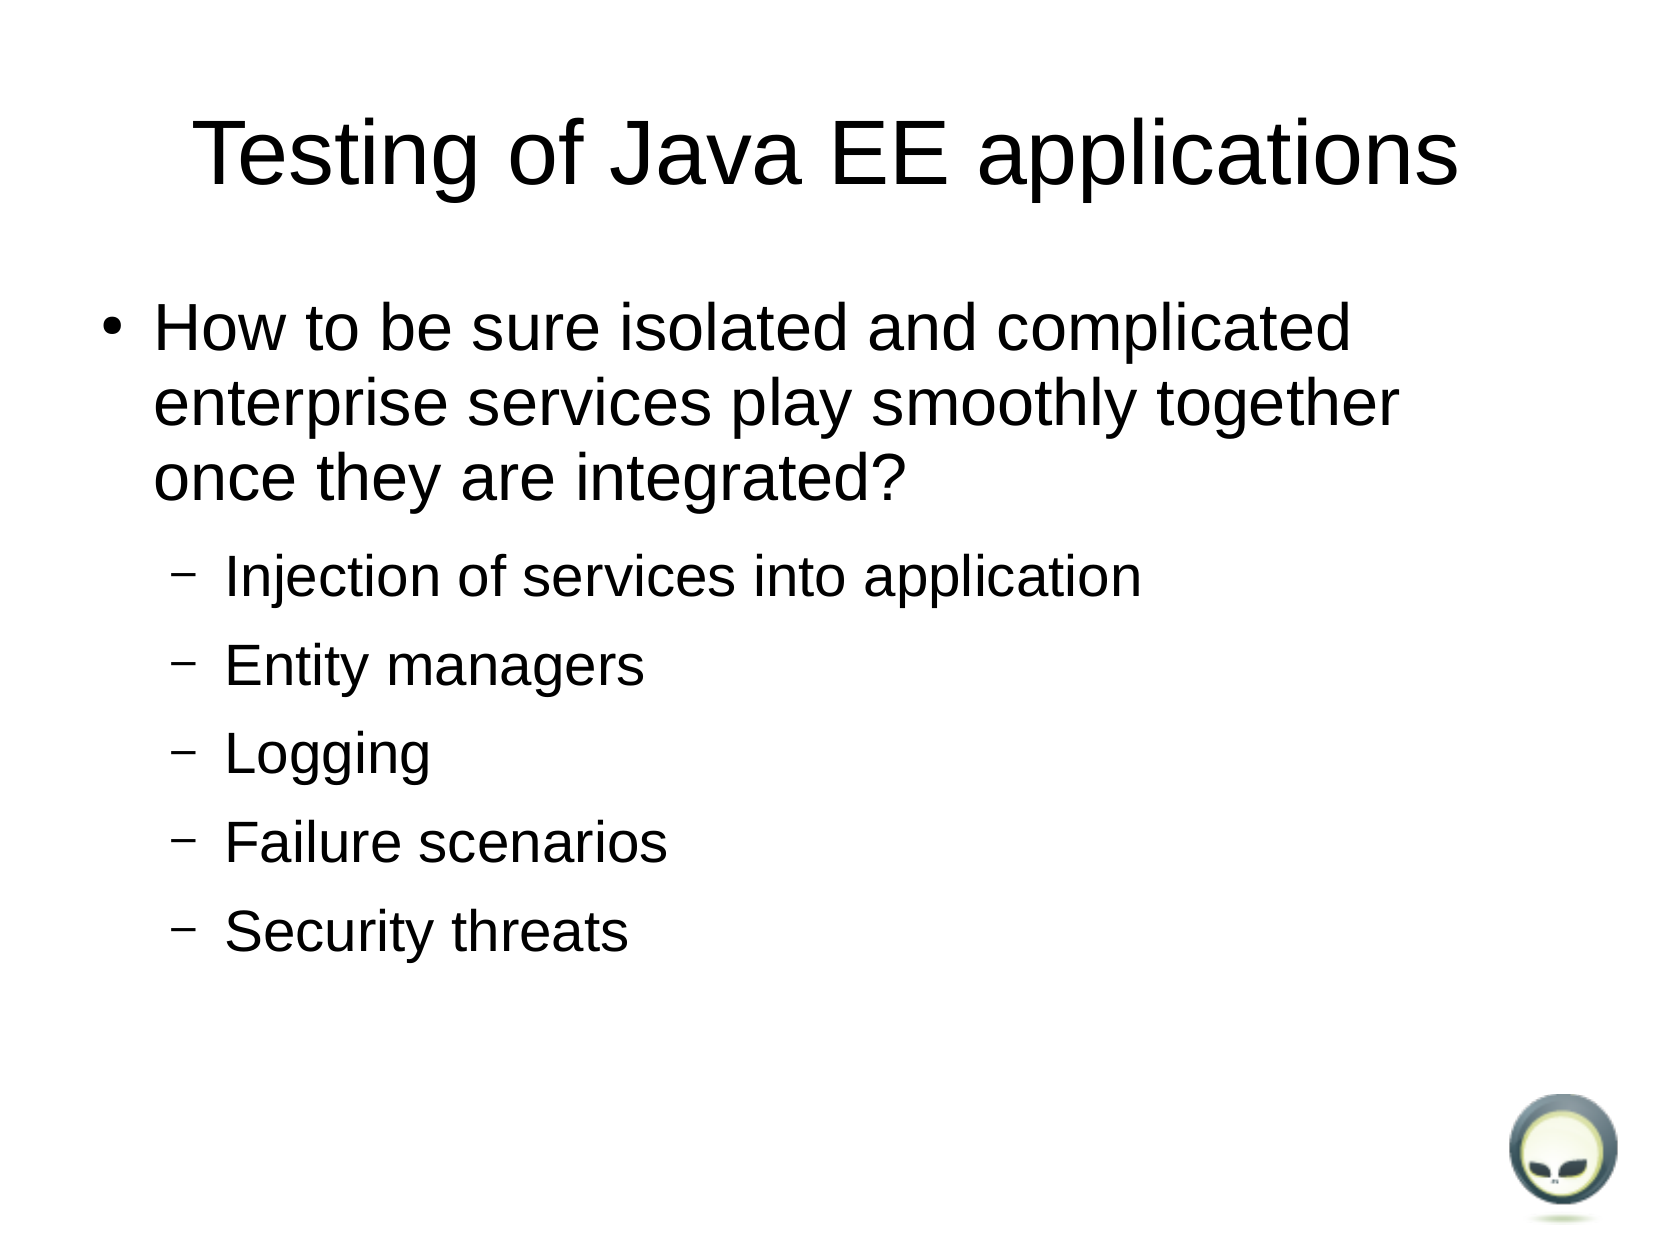

# Testing of Java EE applications
How to be sure isolated and complicated enterprise services play smoothly together once they are integrated?
Injection of services into application
Entity managers
Logging
Failure scenarios
Security threats